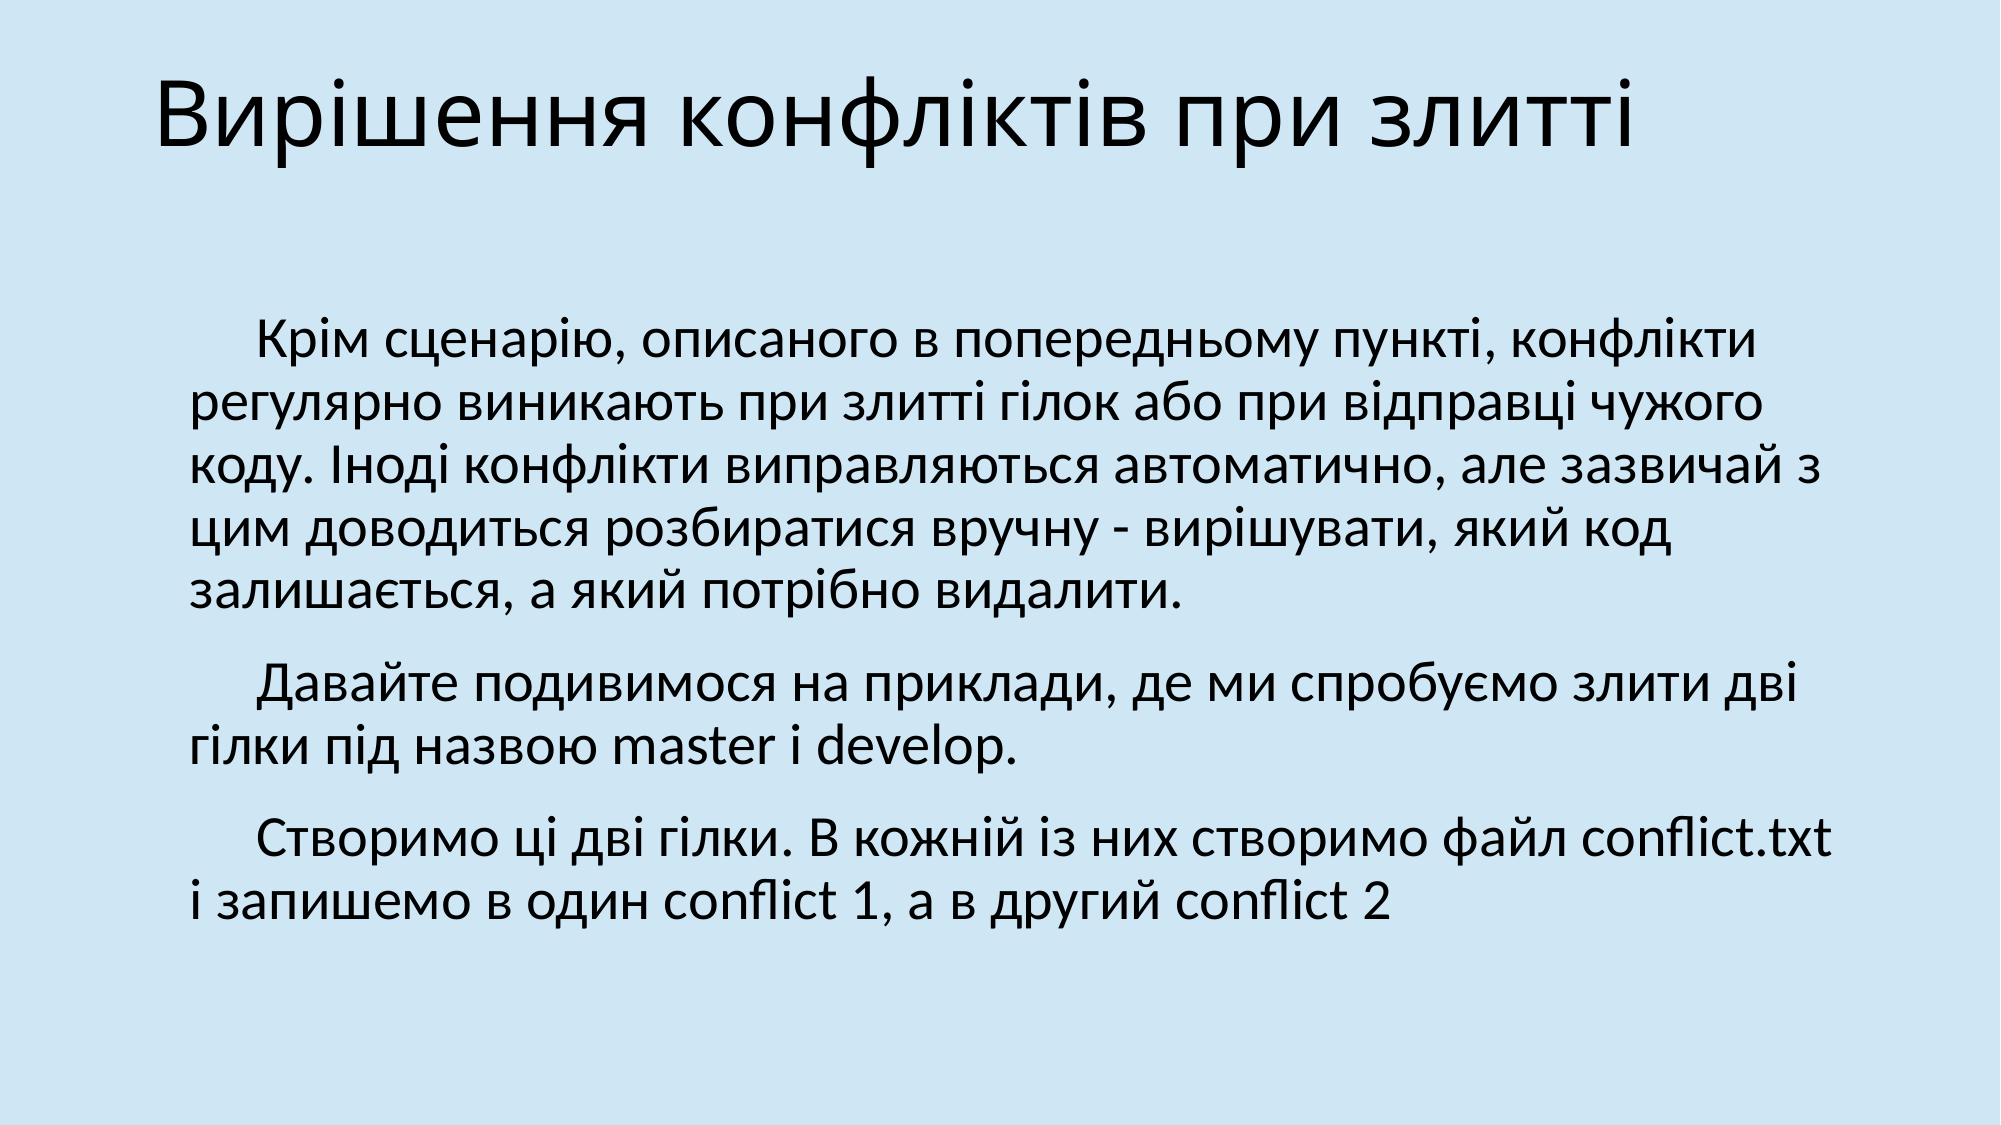

# Вирішення конфліктів при злитті
 Крім сценарію, описаного в попередньому пункті, конфлікти регулярно виникають при злитті гілок або при відправці чужого коду. Іноді конфлікти виправляються автоматично, але зазвичай з цим доводиться розбиратися вручну - вирішувати, який код залишається, а який потрібно видалити.
 Давайте подивимося на приклади, де ми спробуємо злити дві гілки під назвою master і develop.
 Створимо ці дві гілки. В кожній із них створимо файл conflict.txt і запишемо в один conflict 1, а в другий conflict 2